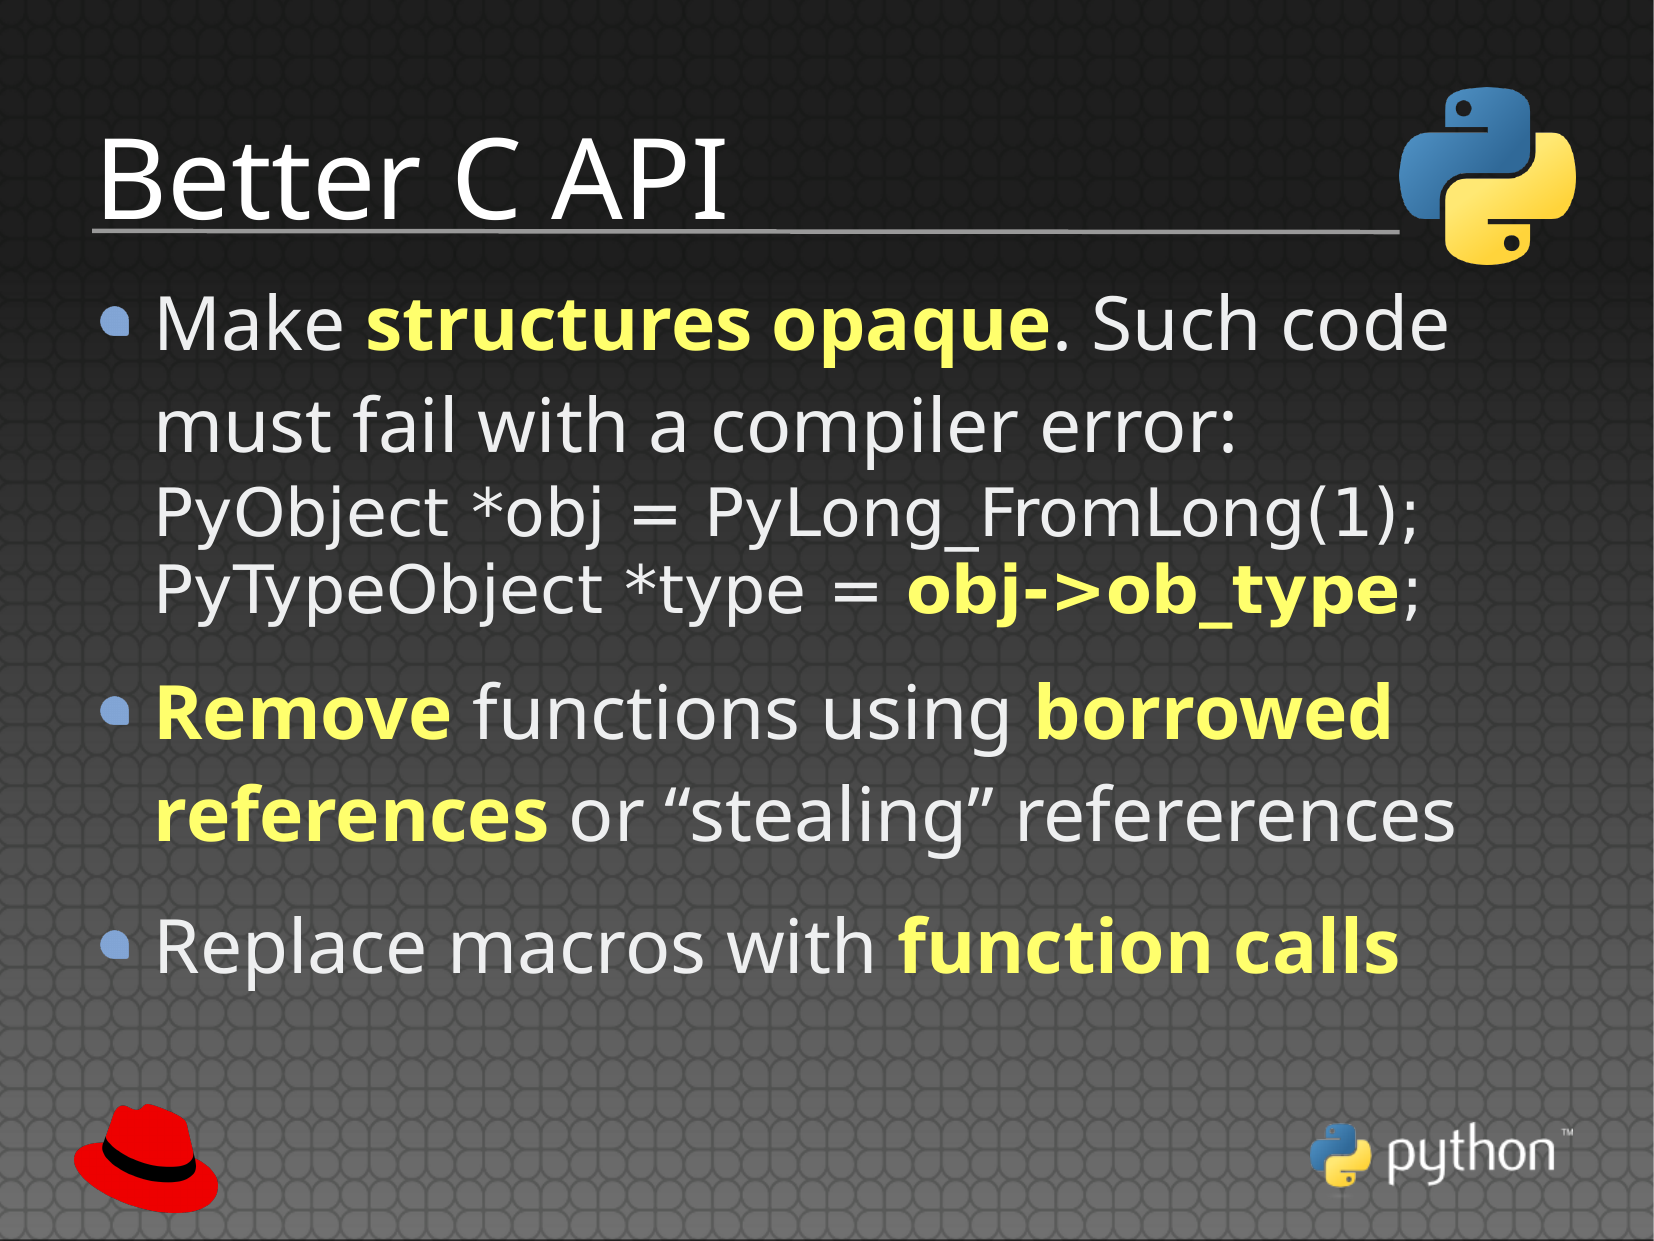

Better C API
# Make structures opaque. Such code must fail with a compiler error: PyObject *obj = PyLong_FromLong(1); PyTypeObject *type = obj->ob_type;
Remove functions using borrowed references or “stealing” refererences
Replace macros with function calls